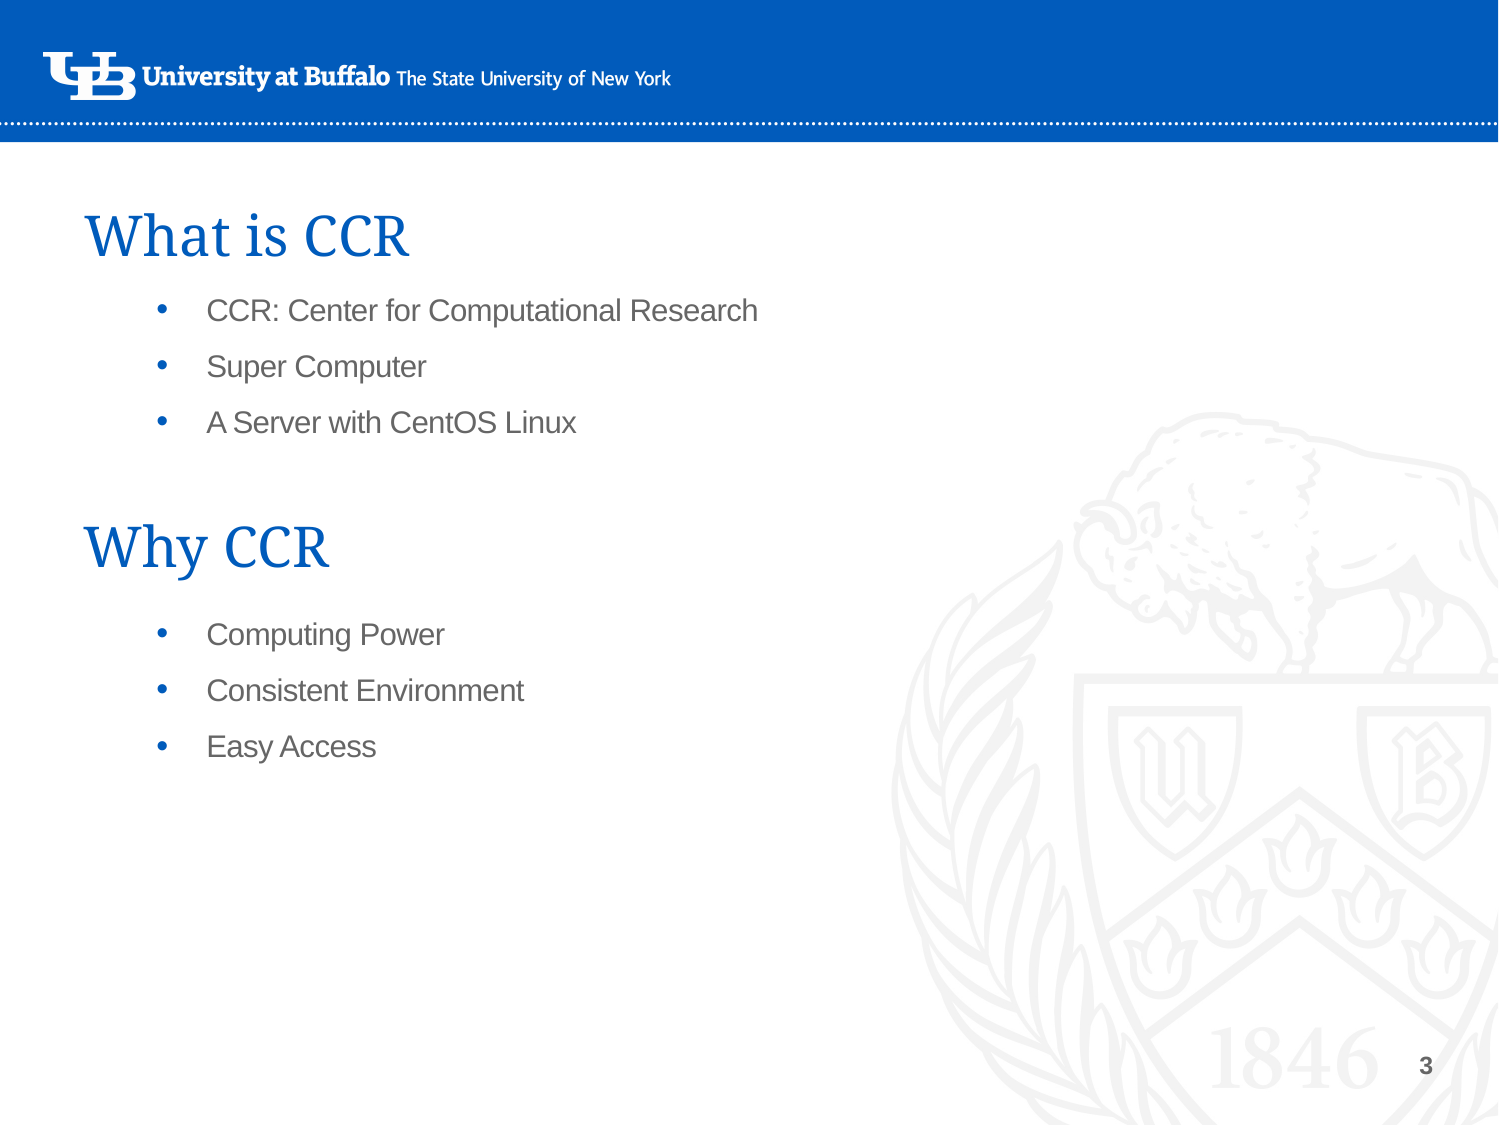

# What is CCR
CCR: Center for Computational Research
Super Computer
A Server with CentOS Linux
Why CCR
Computing Power
Consistent Environment
Easy Access